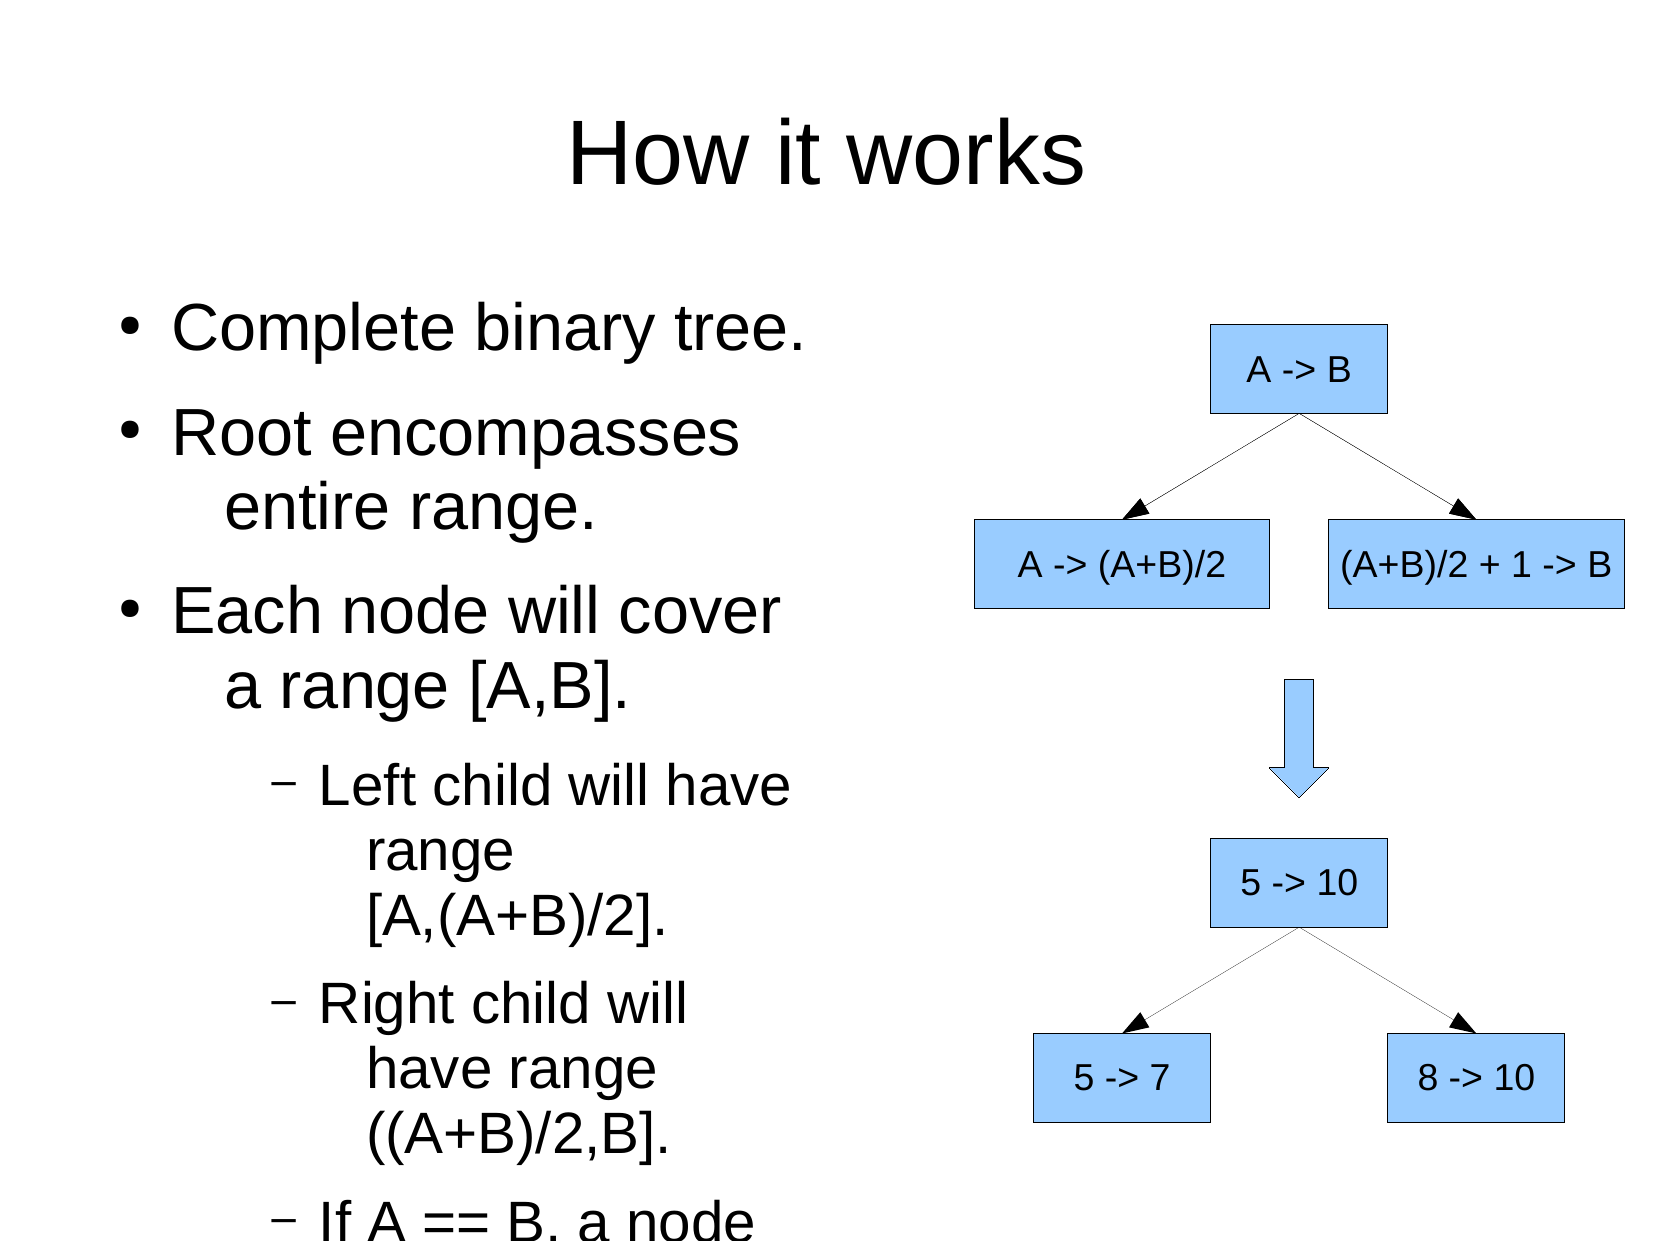

# How it works
Complete binary tree.
Root encompasses entire range.
Each node will cover a range [A,B].
Left child will have range [A,(A+B)/2].
Right child will have range ((A+B)/2,B].
If A == B, a node has no children.
A -> B
A -> B
A -> (A+B)/2
A -> B
(A+B)/2 + 1 -> B
A -> B
5 -> 10
5 -> 7
8 -> 10